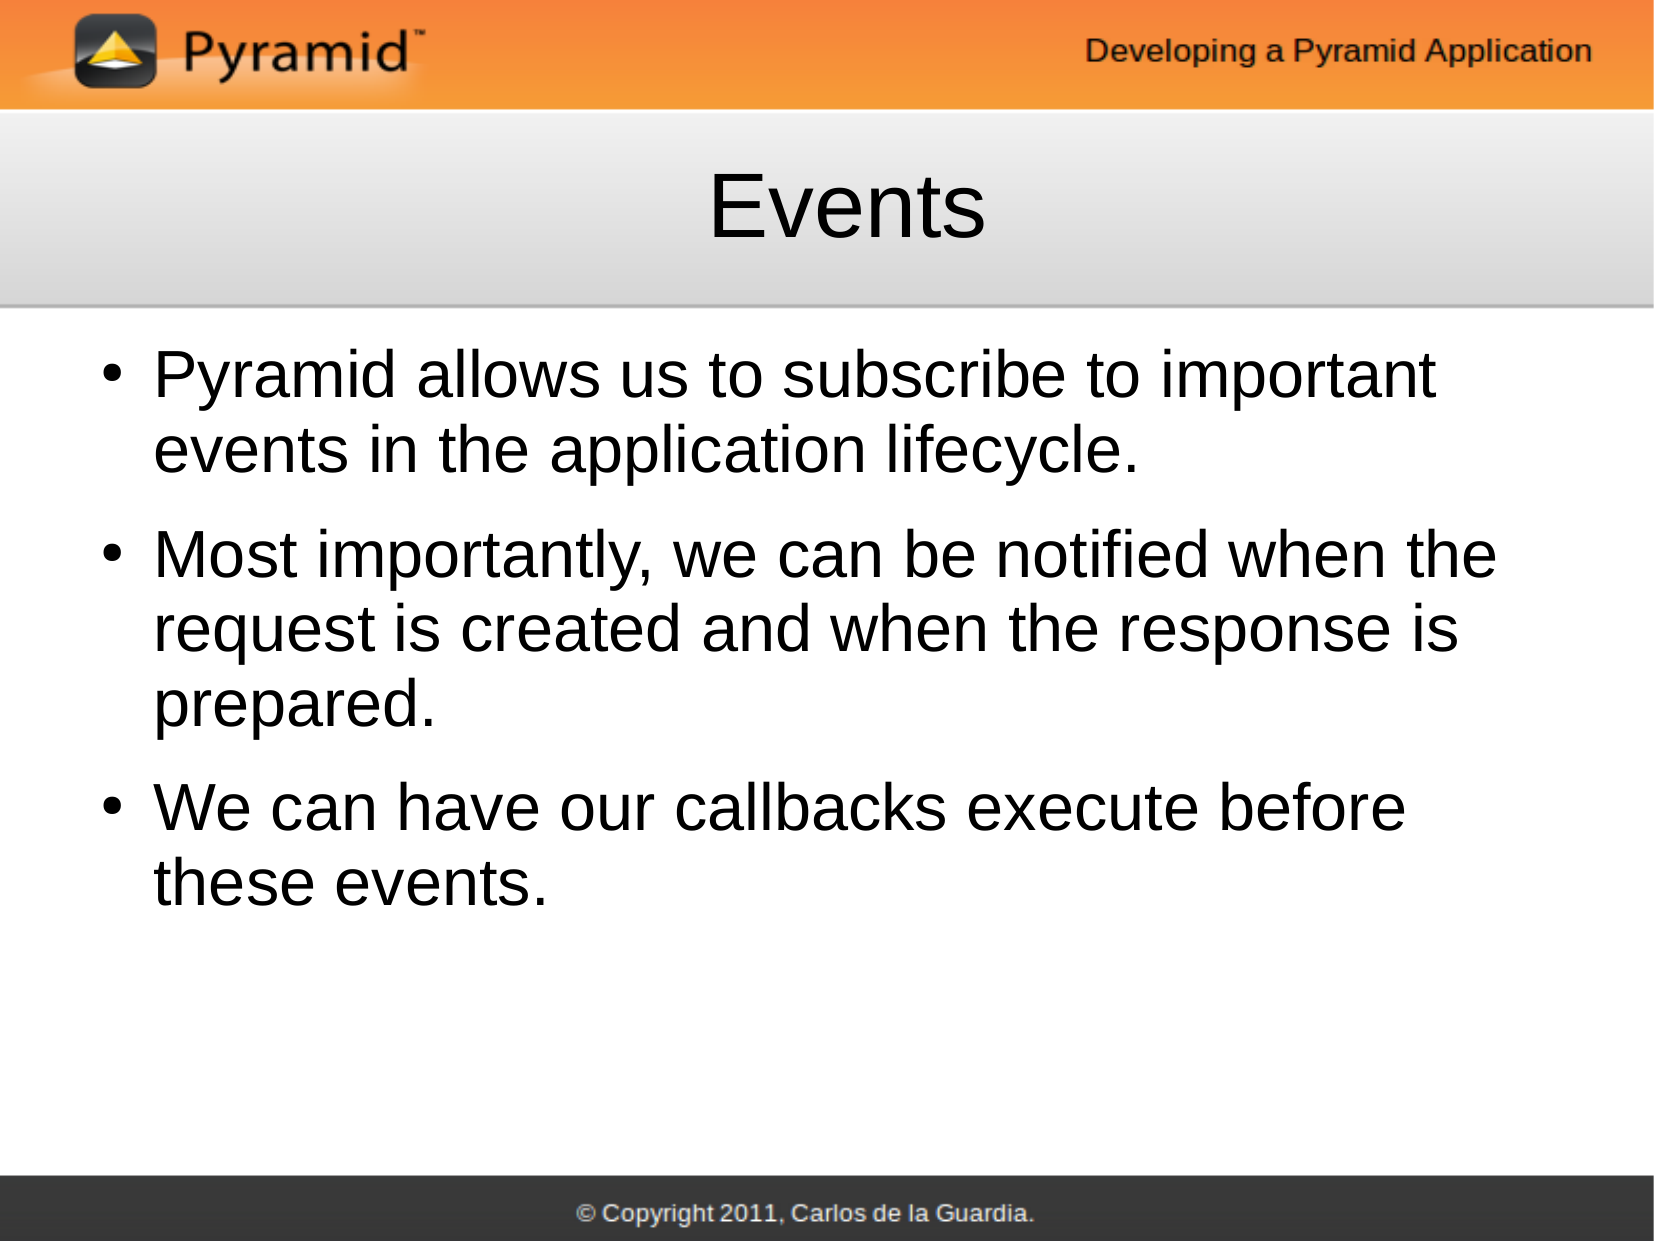

# Events
Pyramid allows us to subscribe to important events in the application lifecycle.
Most importantly, we can be notified when the request is created and when the response is prepared.
We can have our callbacks execute before these events.